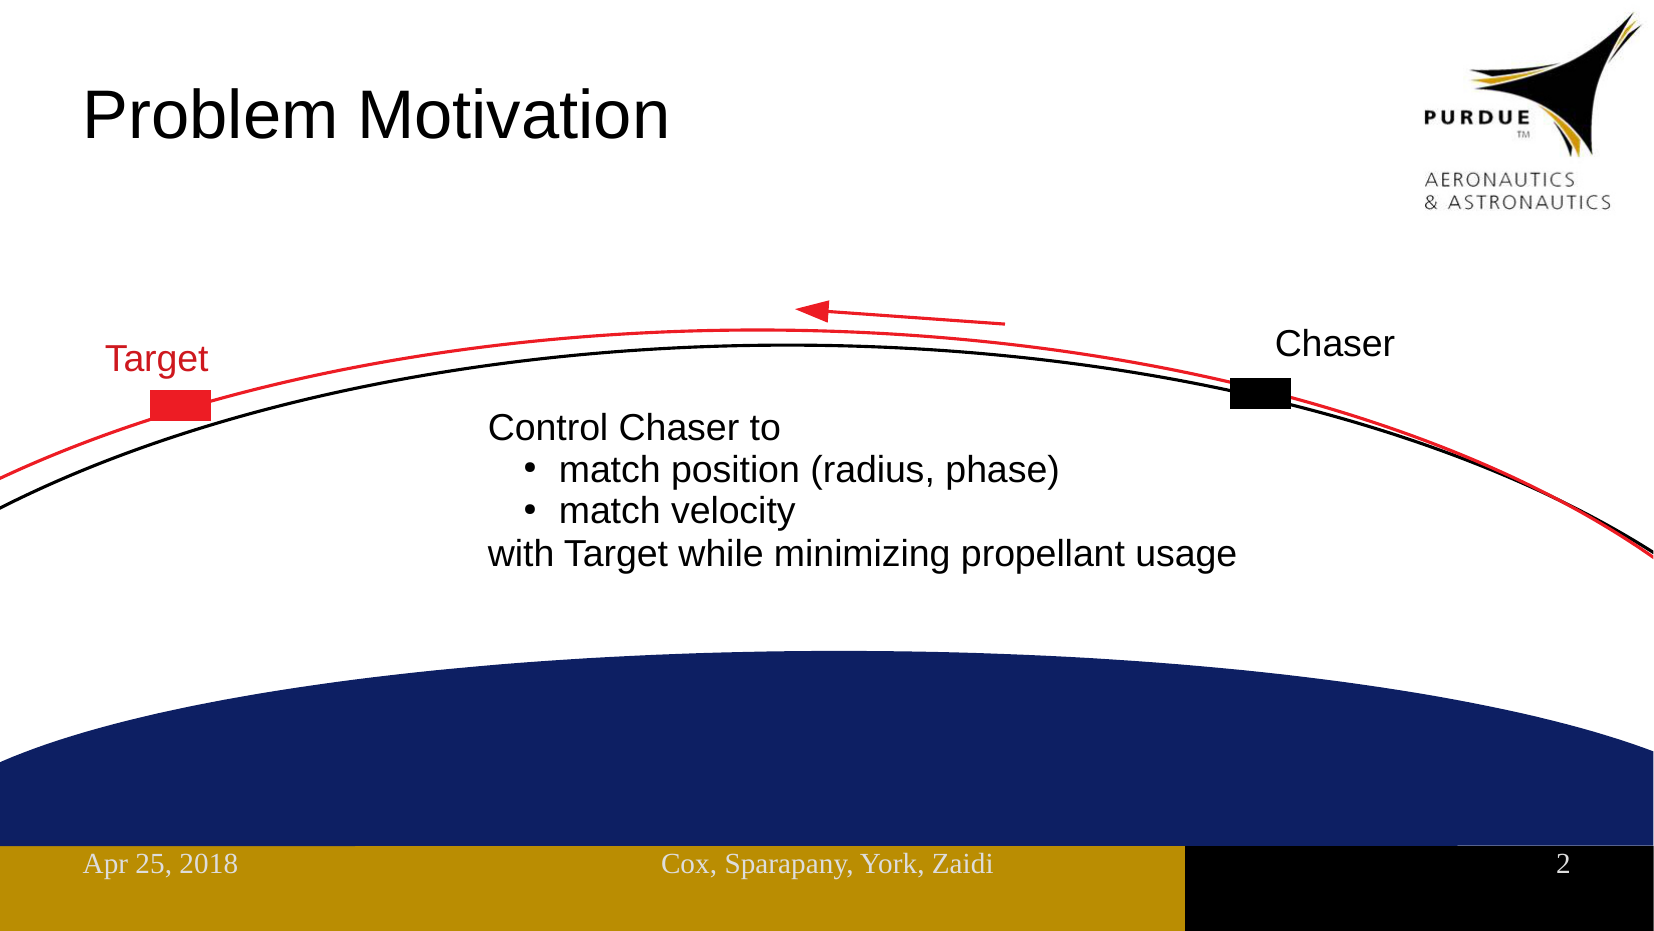

# Problem Motivation
Chaser
Target
Control Chaser to
match position (radius, phase)
match velocity
with Target while minimizing propellant usage
Apr 25, 2018
Cox, Sparapany, York, Zaidi
2